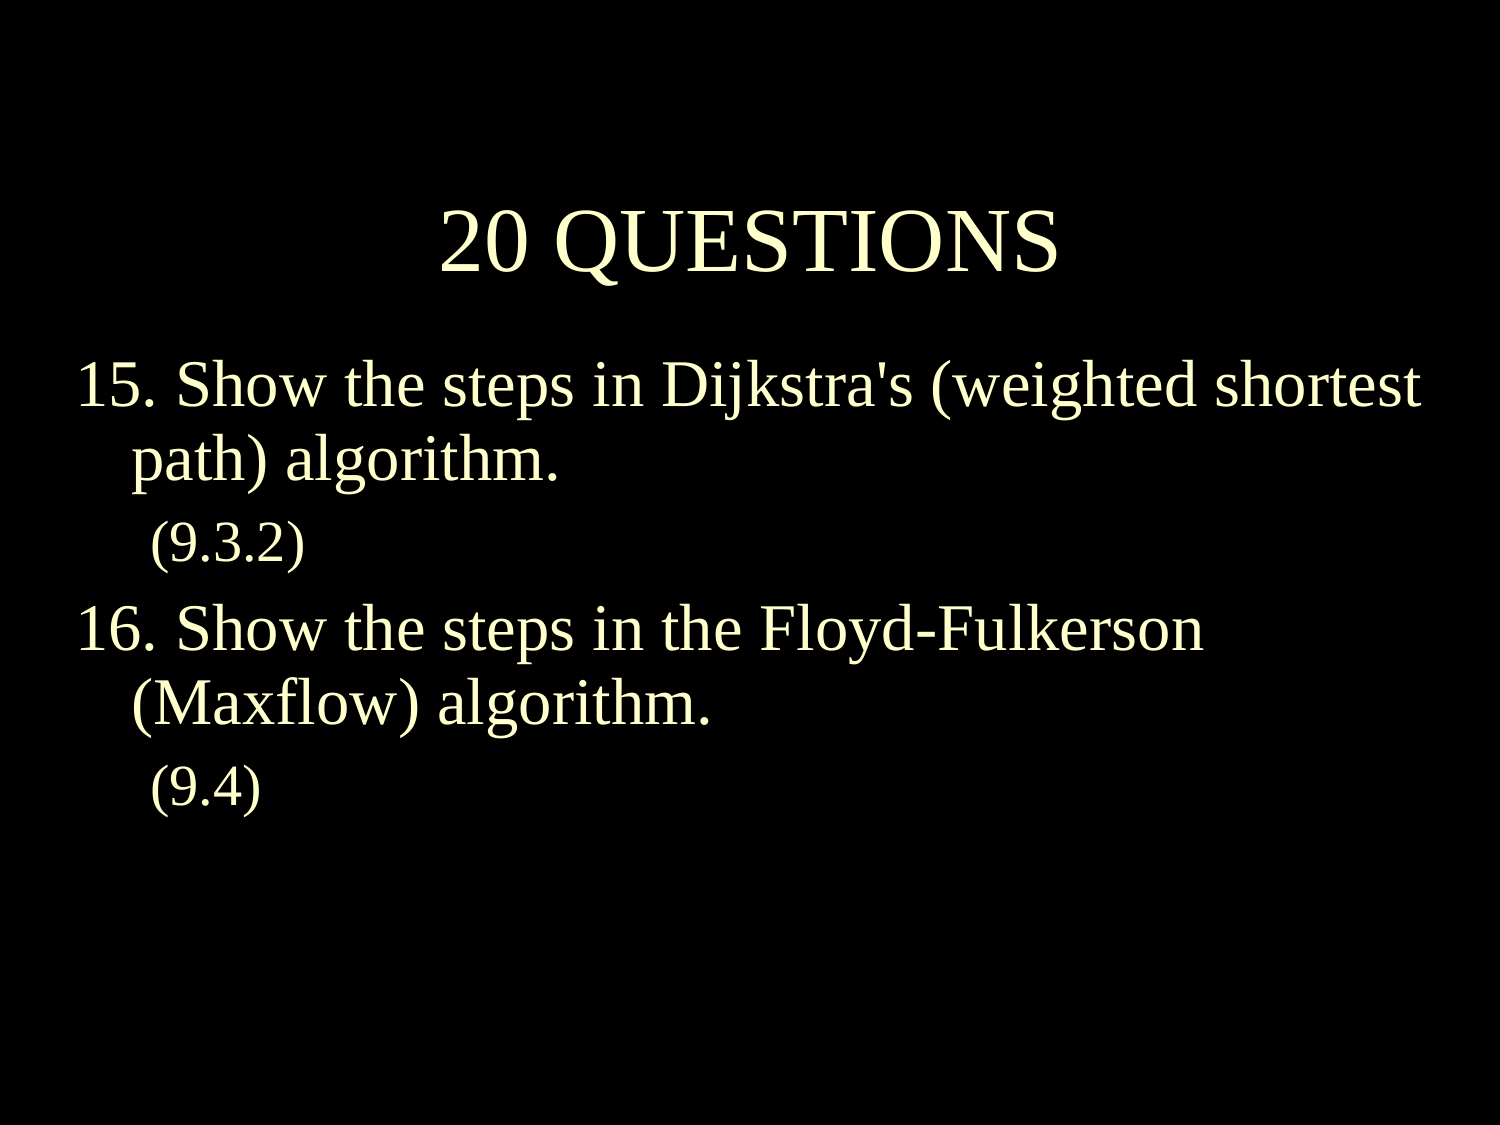

# 20 QUESTIONS
15. Show the steps in Dijkstra's (weighted shortest path) algorithm.
(9.3.2)
16. Show the steps in the Floyd-Fulkerson (Maxflow) algorithm.
(9.4)